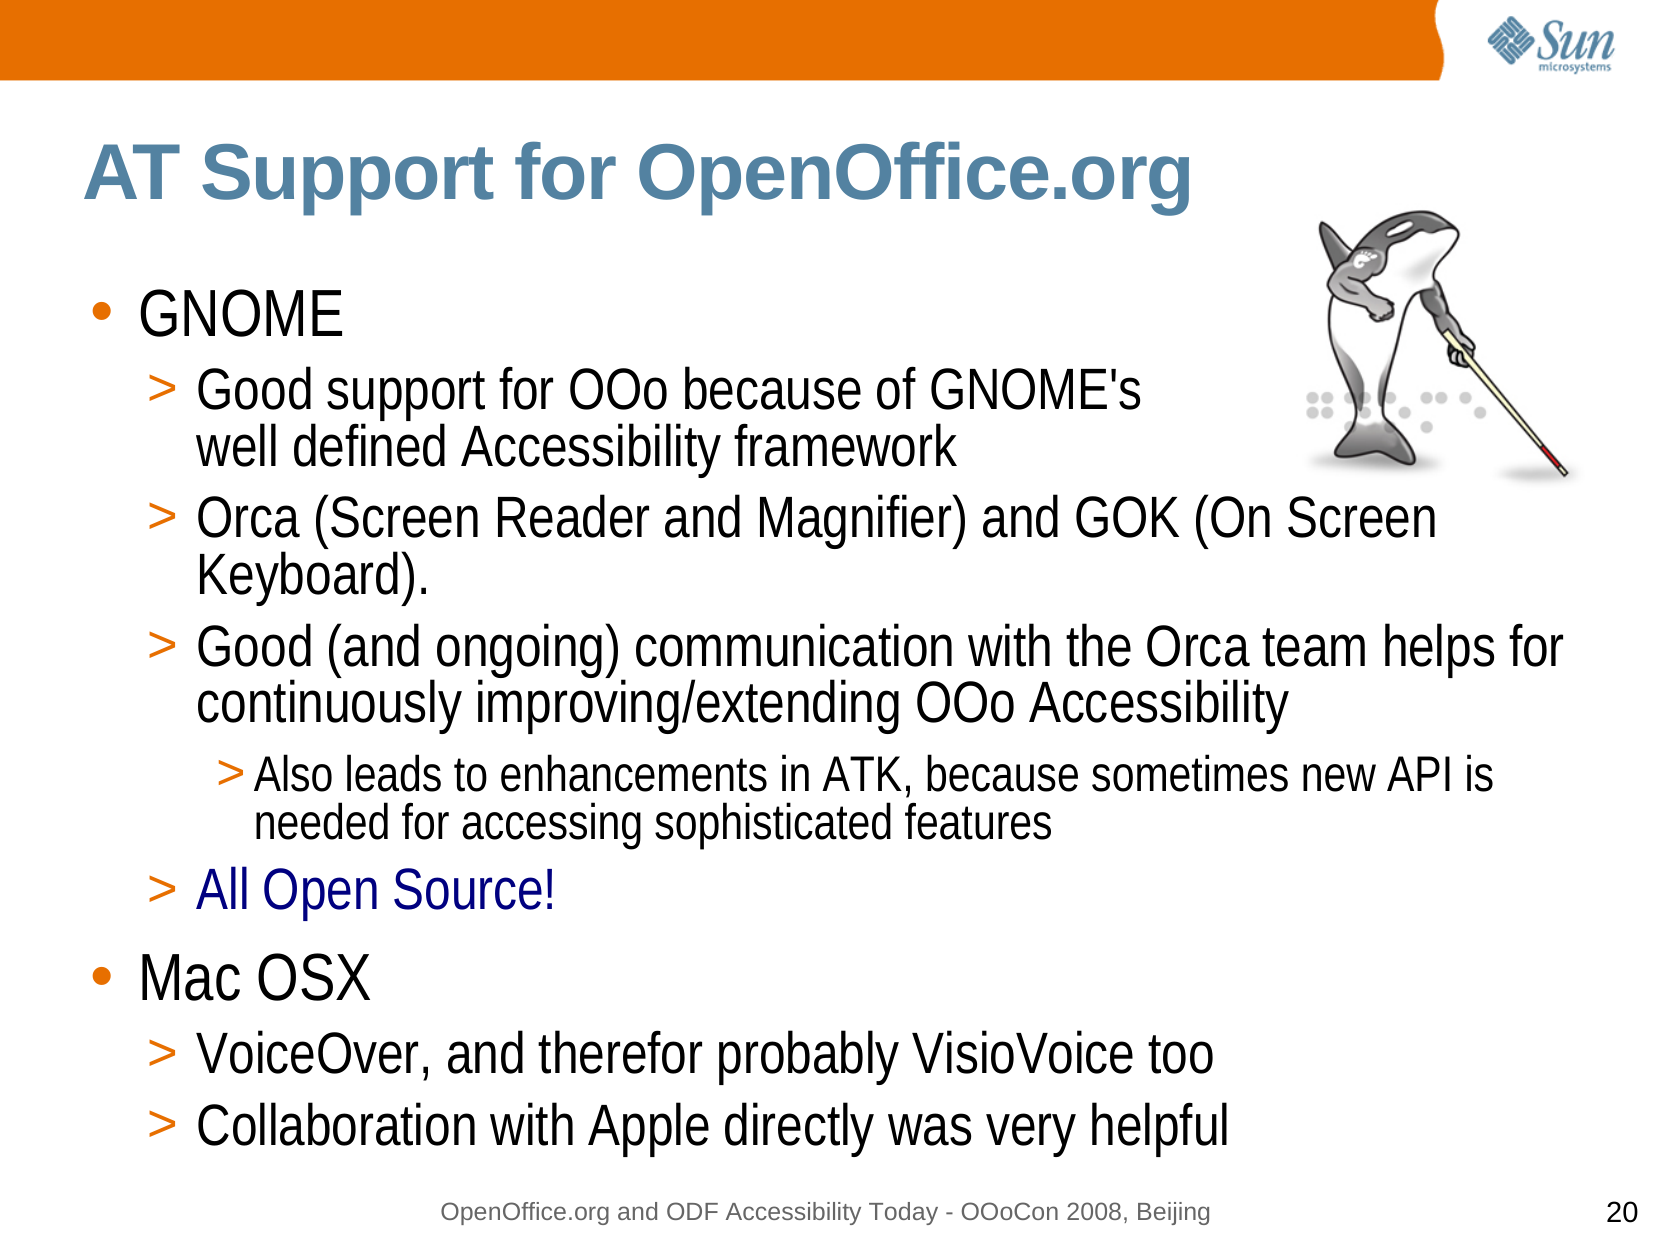

# AT Support for OpenOffice.org
GNOME
Good support for OOo because of GNOME's
well defined Accessibility framework
Orca (Screen Reader and Magnifier) and GOK (On Screen Keyboard).
Good (and ongoing) communication with the Orca team helps for continuously improving/extending OOo Accessibility
Also leads to enhancements in ATK, because sometimes new API is needed for accessing sophisticated features
All Open Source!
Mac OSX
VoiceOver, and therefor probably VisioVoice too
Collaboration with Apple directly was very helpful